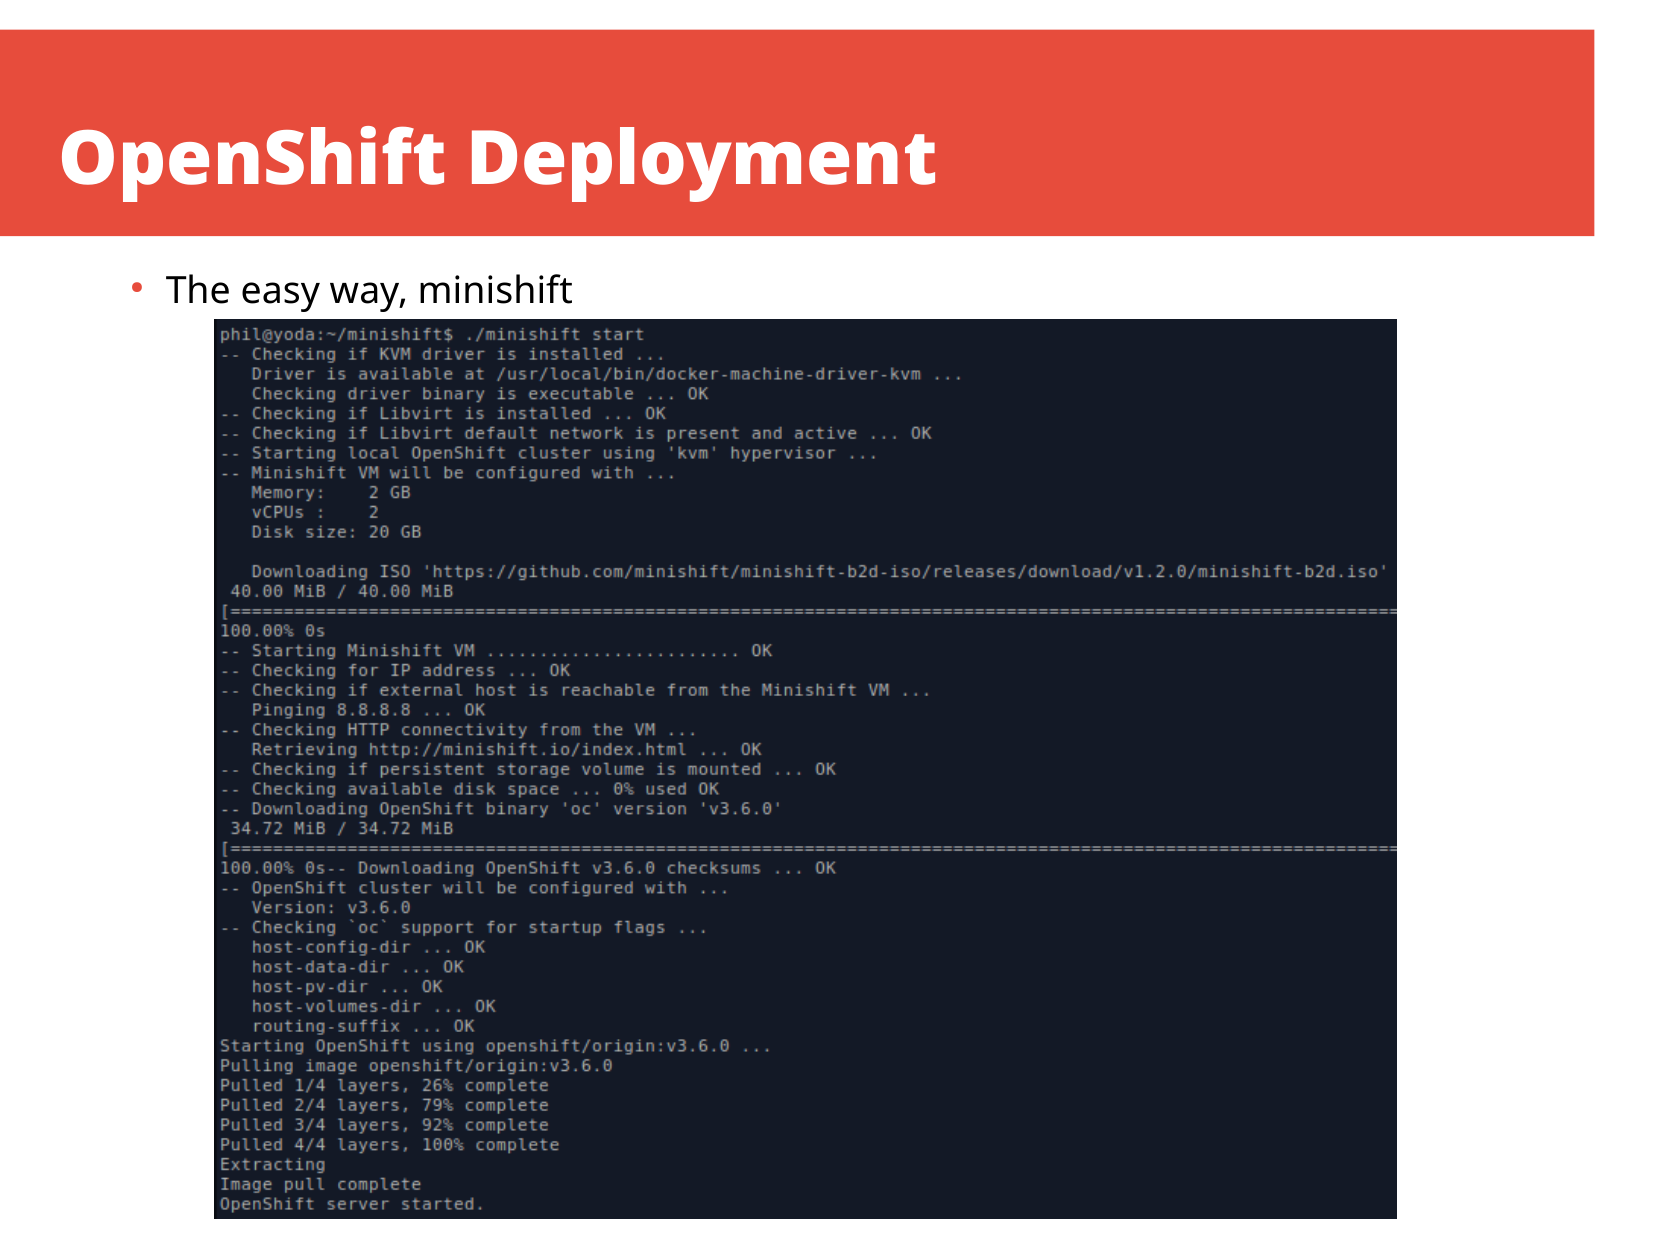

# OpenShift Deployment
The easy way, minishift